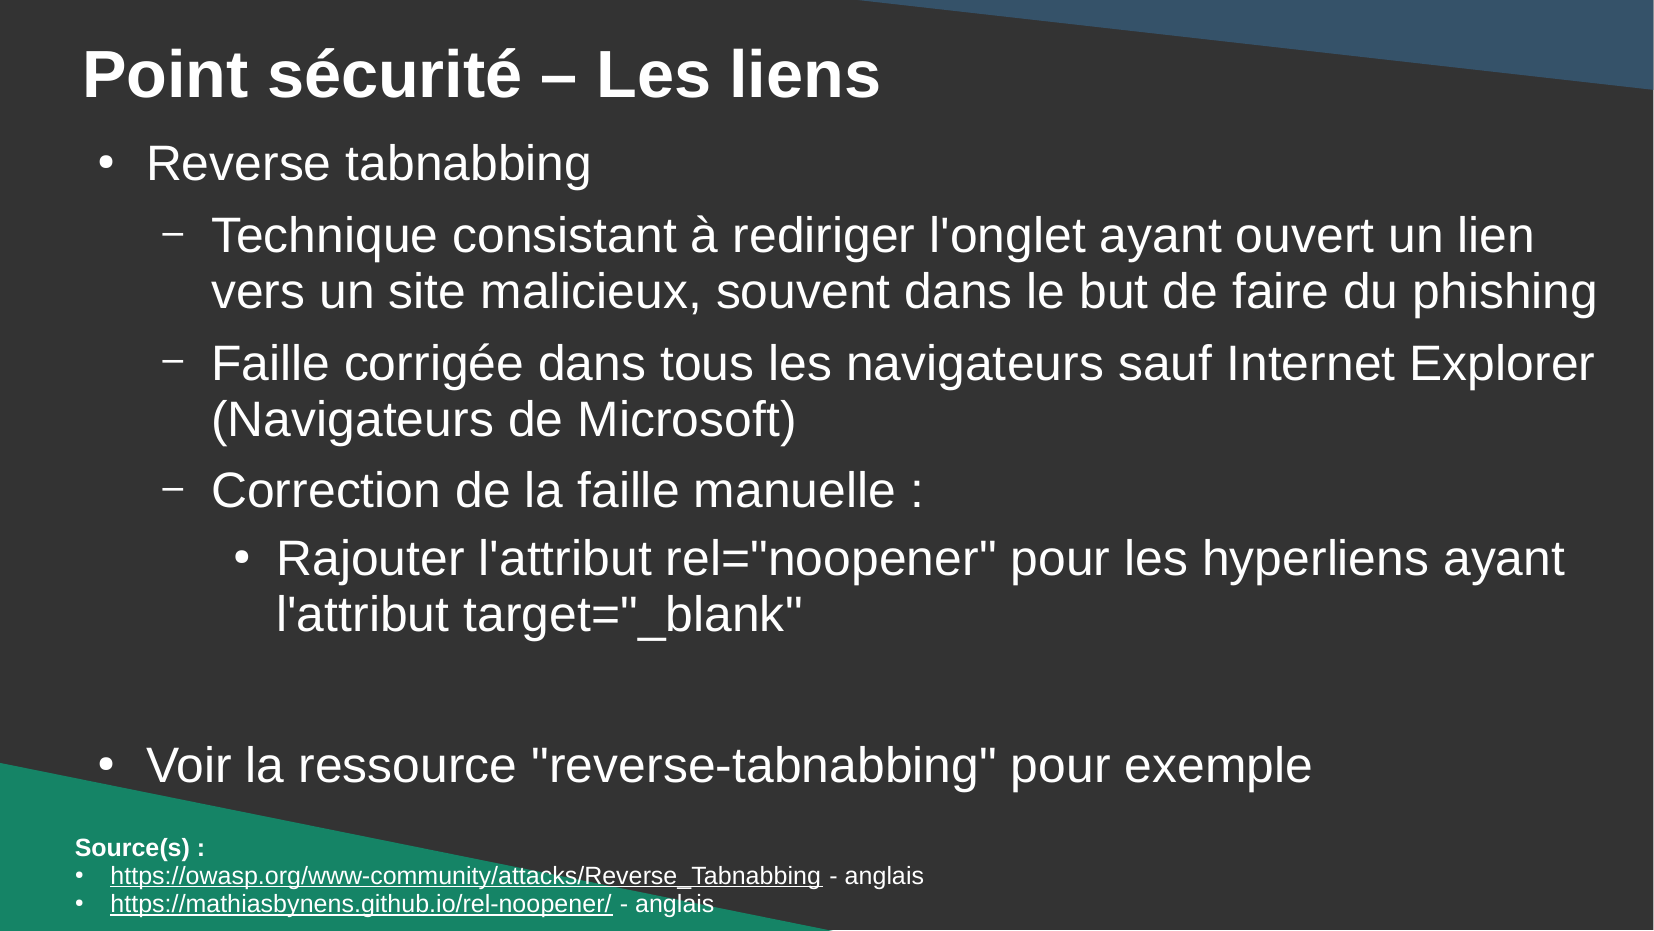

# Point sécurité – Les liens
Reverse tabnabbing
Technique consistant à rediriger l'onglet ayant ouvert un lien vers un site malicieux, souvent dans le but de faire du phishing
Faille corrigée dans tous les navigateurs sauf Internet Explorer (Navigateurs de Microsoft)
Correction de la faille manuelle :
Rajouter l'attribut rel="noopener" pour les hyperliens ayant l'attribut target="_blank"
Voir la ressource "reverse-tabnabbing" pour exemple
Source(s) :
https://owasp.org/www-community/attacks/Reverse_Tabnabbing - anglais
https://mathiasbynens.github.io/rel-noopener/ - anglais